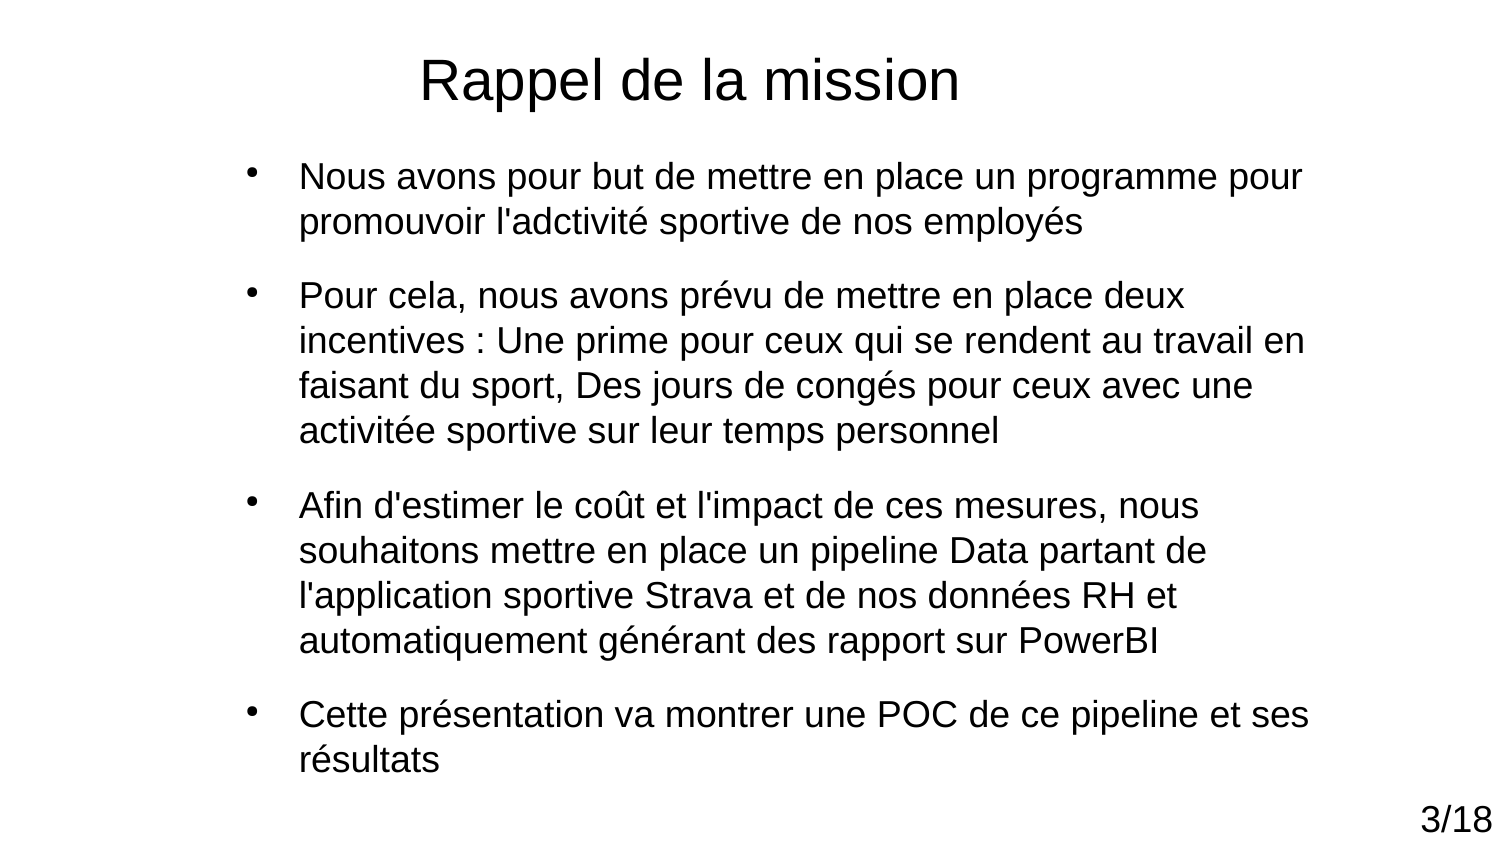

# Rappel de la mission
Nous avons pour but de mettre en place un programme pour promouvoir l'adctivité sportive de nos employés
Pour cela, nous avons prévu de mettre en place deux incentives : Une prime pour ceux qui se rendent au travail en faisant du sport, Des jours de congés pour ceux avec une activitée sportive sur leur temps personnel
Afin d'estimer le coût et l'impact de ces mesures, nous souhaitons mettre en place un pipeline Data partant de l'application sportive Strava et de nos données RH et automatiquement générant des rapport sur PowerBI
Cette présentation va montrer une POC de ce pipeline et ses résultats
3/18